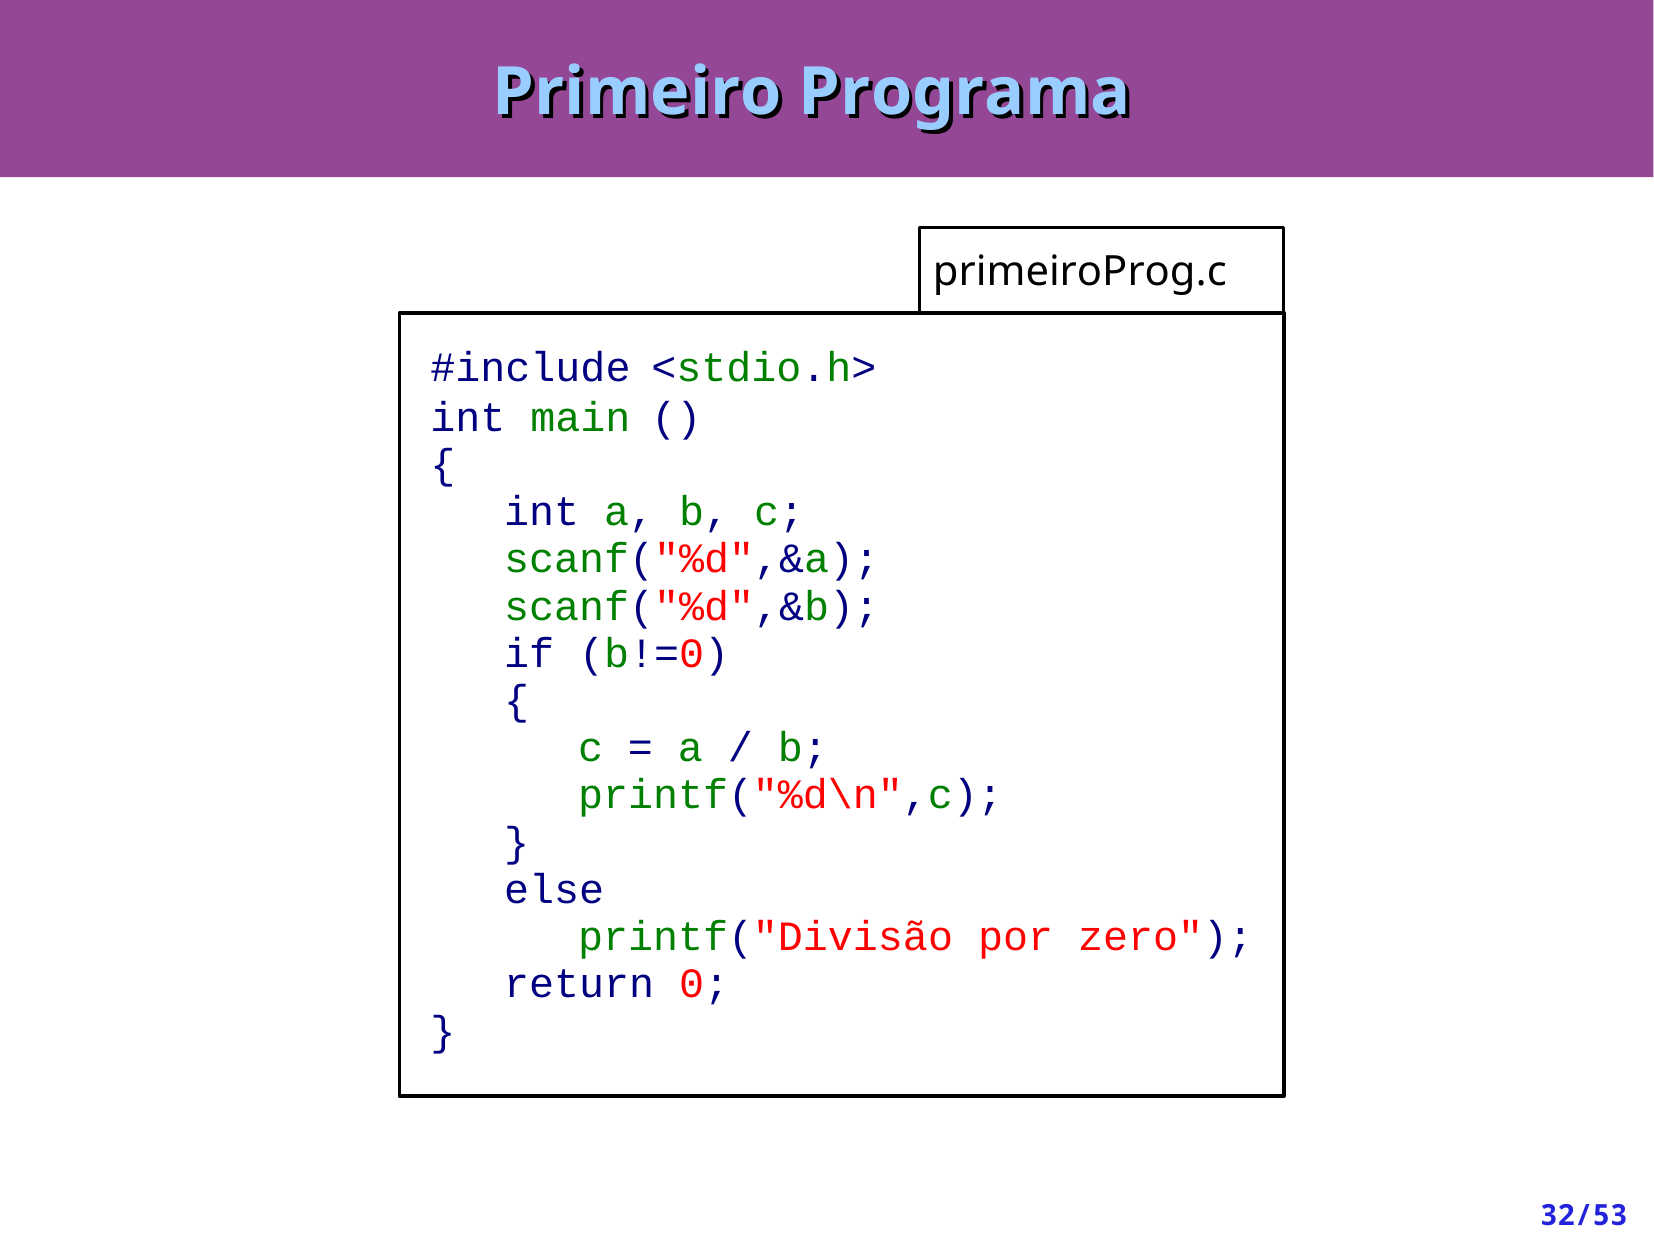

# Primeiro Programa
primeiroProg.c
#include <stdio.h>
int main ()
{
	int a, b, c;
	scanf("%d",&a);
	scanf("%d",&b);
	if (b!=0)
	{
		c = a / b;
		printf("%d\n",c);
	}
	else
		printf("Divisão por zero");
	return 0;
}
32